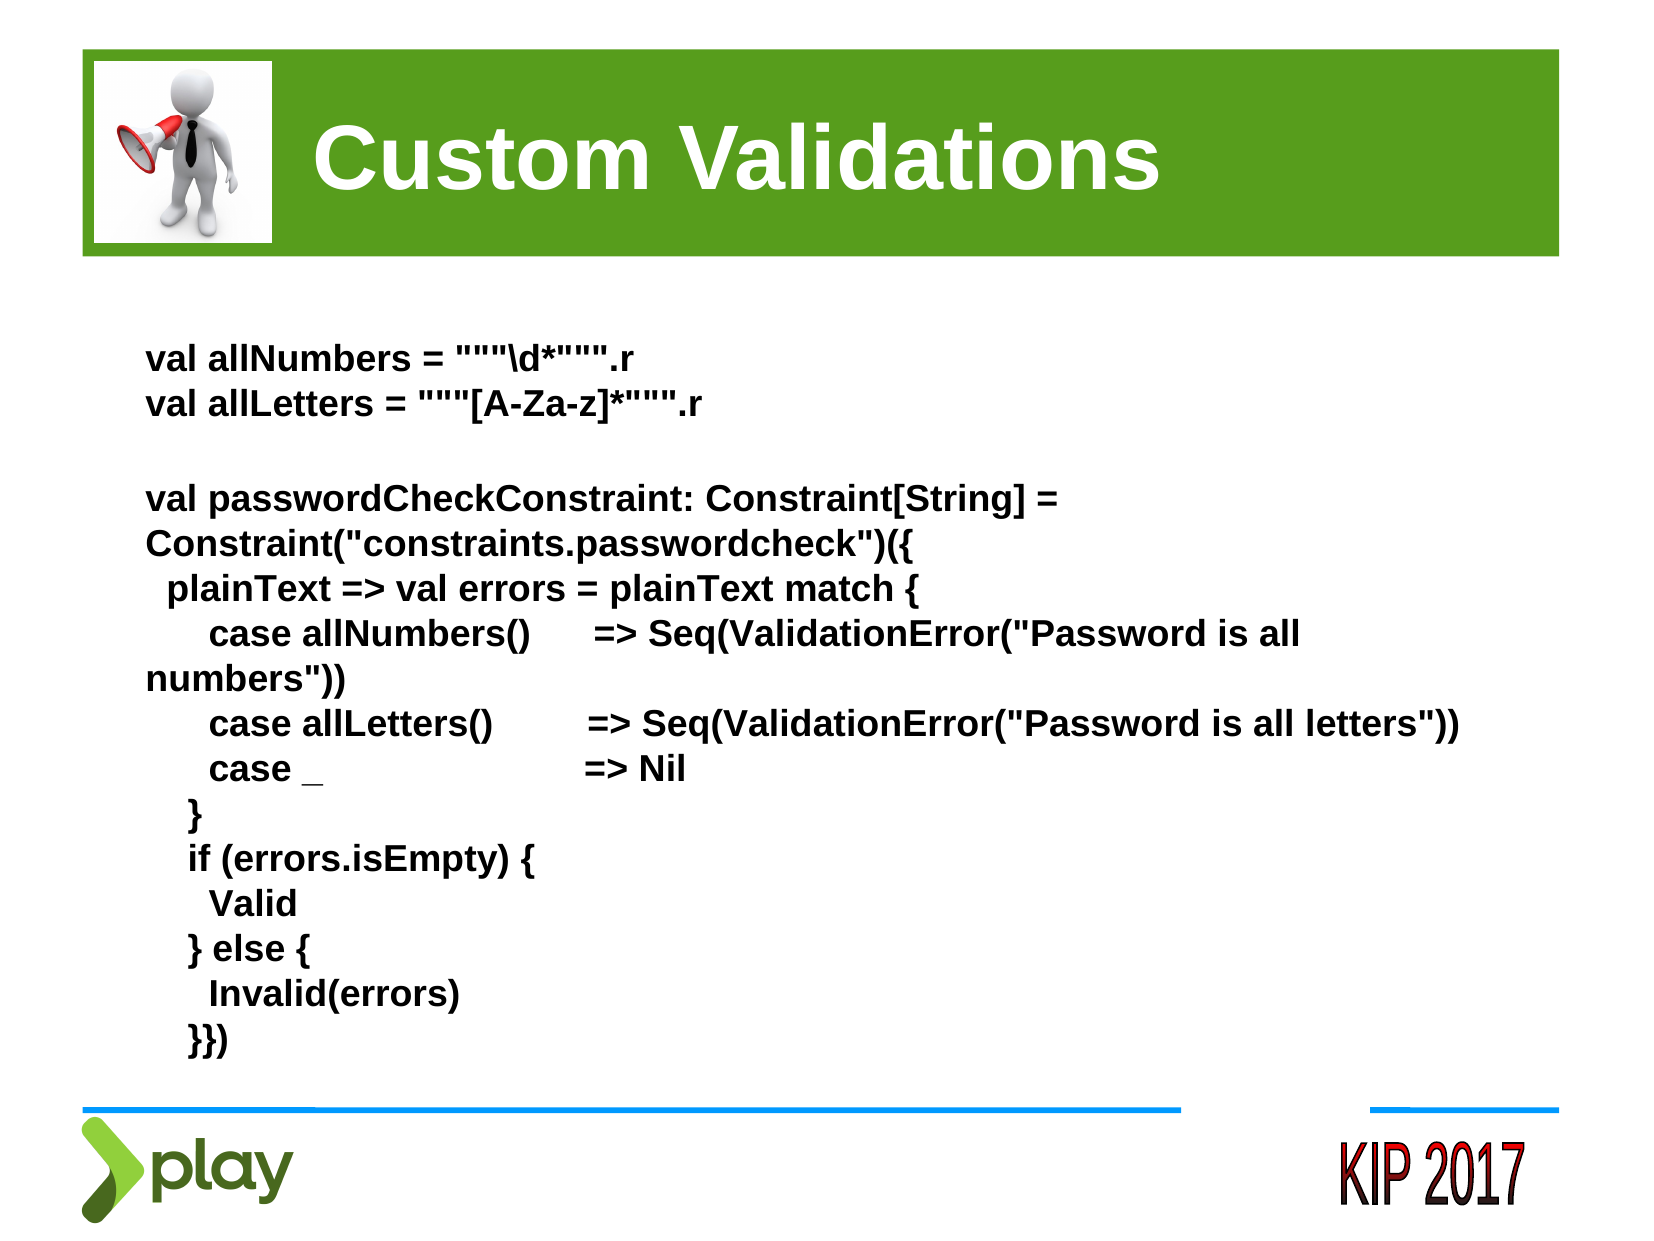

# Custom Validations
val allNumbers = """\d*""".r
val allLetters = """[A-Za-z]*""".r
val passwordCheckConstraint: Constraint[String] = Constraint("constraints.passwordcheck")({
 plainText => val errors = plainText match {
 case allNumbers() => Seq(ValidationError("Password is all numbers"))
 case allLetters() => Seq(ValidationError("Password is all letters"))
 case _ => Nil
 }
 if (errors.isEmpty) {
 Valid
 } else {
 Invalid(errors)
 }})